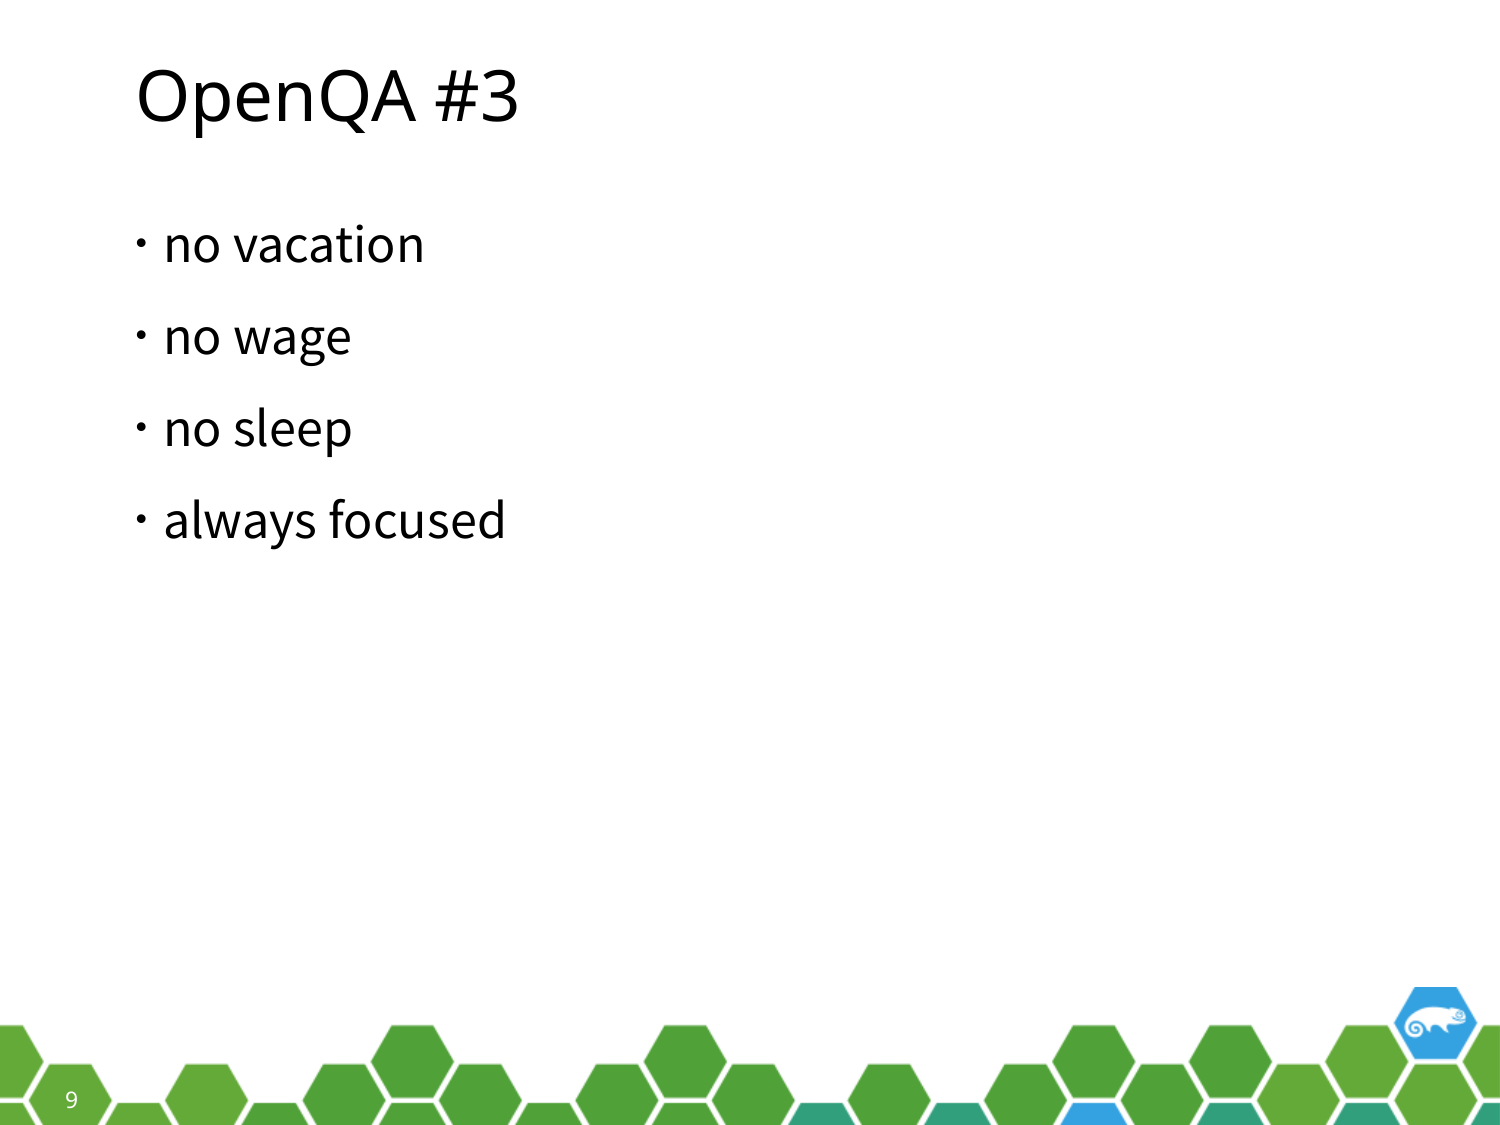

# OpenQA #3
no vacation
no wage
no sleep
always focused